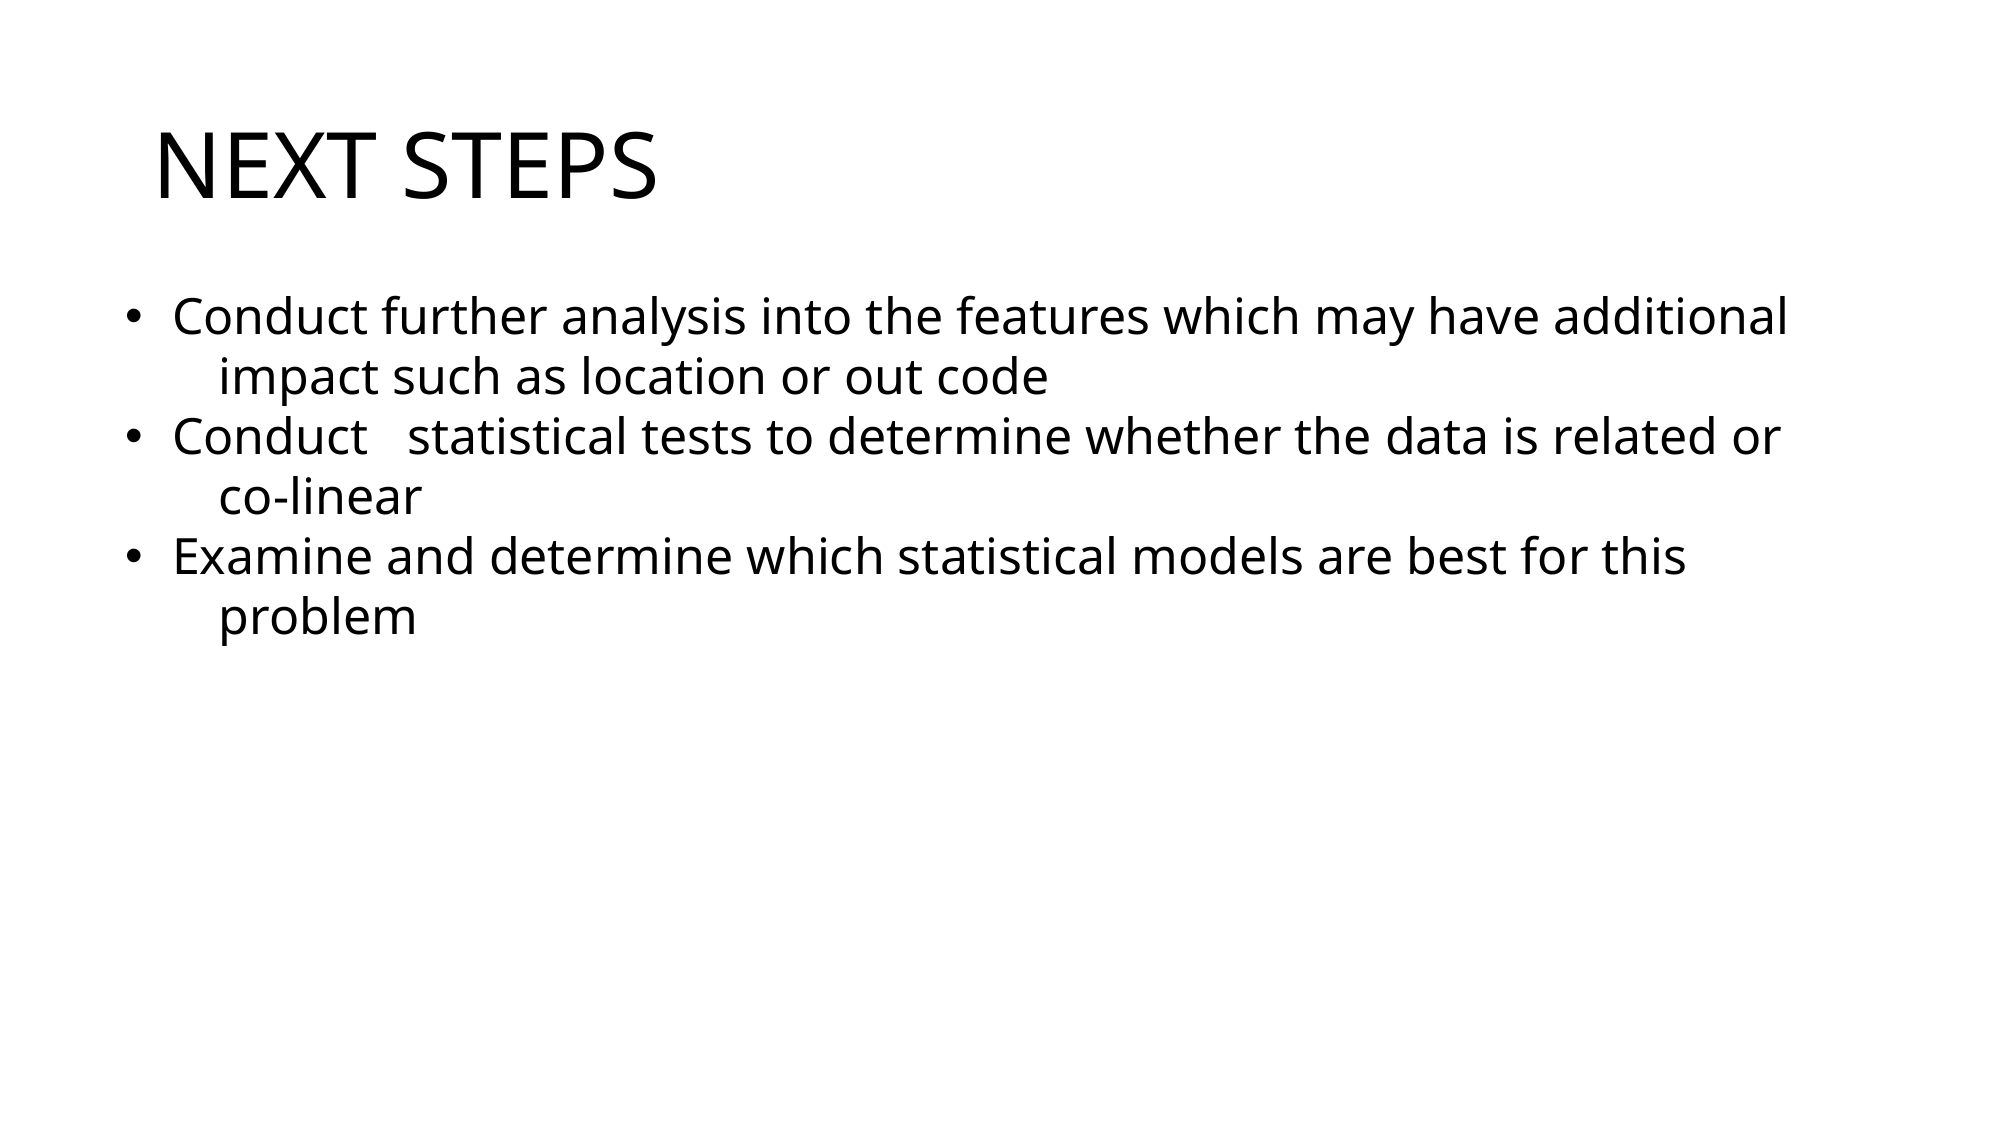

# NEXT STEPS
Conduct further analysis into the features which may have additional impact such as location or out code
Conduct statistical tests to determine whether the data is related or co-linear
Examine and determine which statistical models are best for this problem